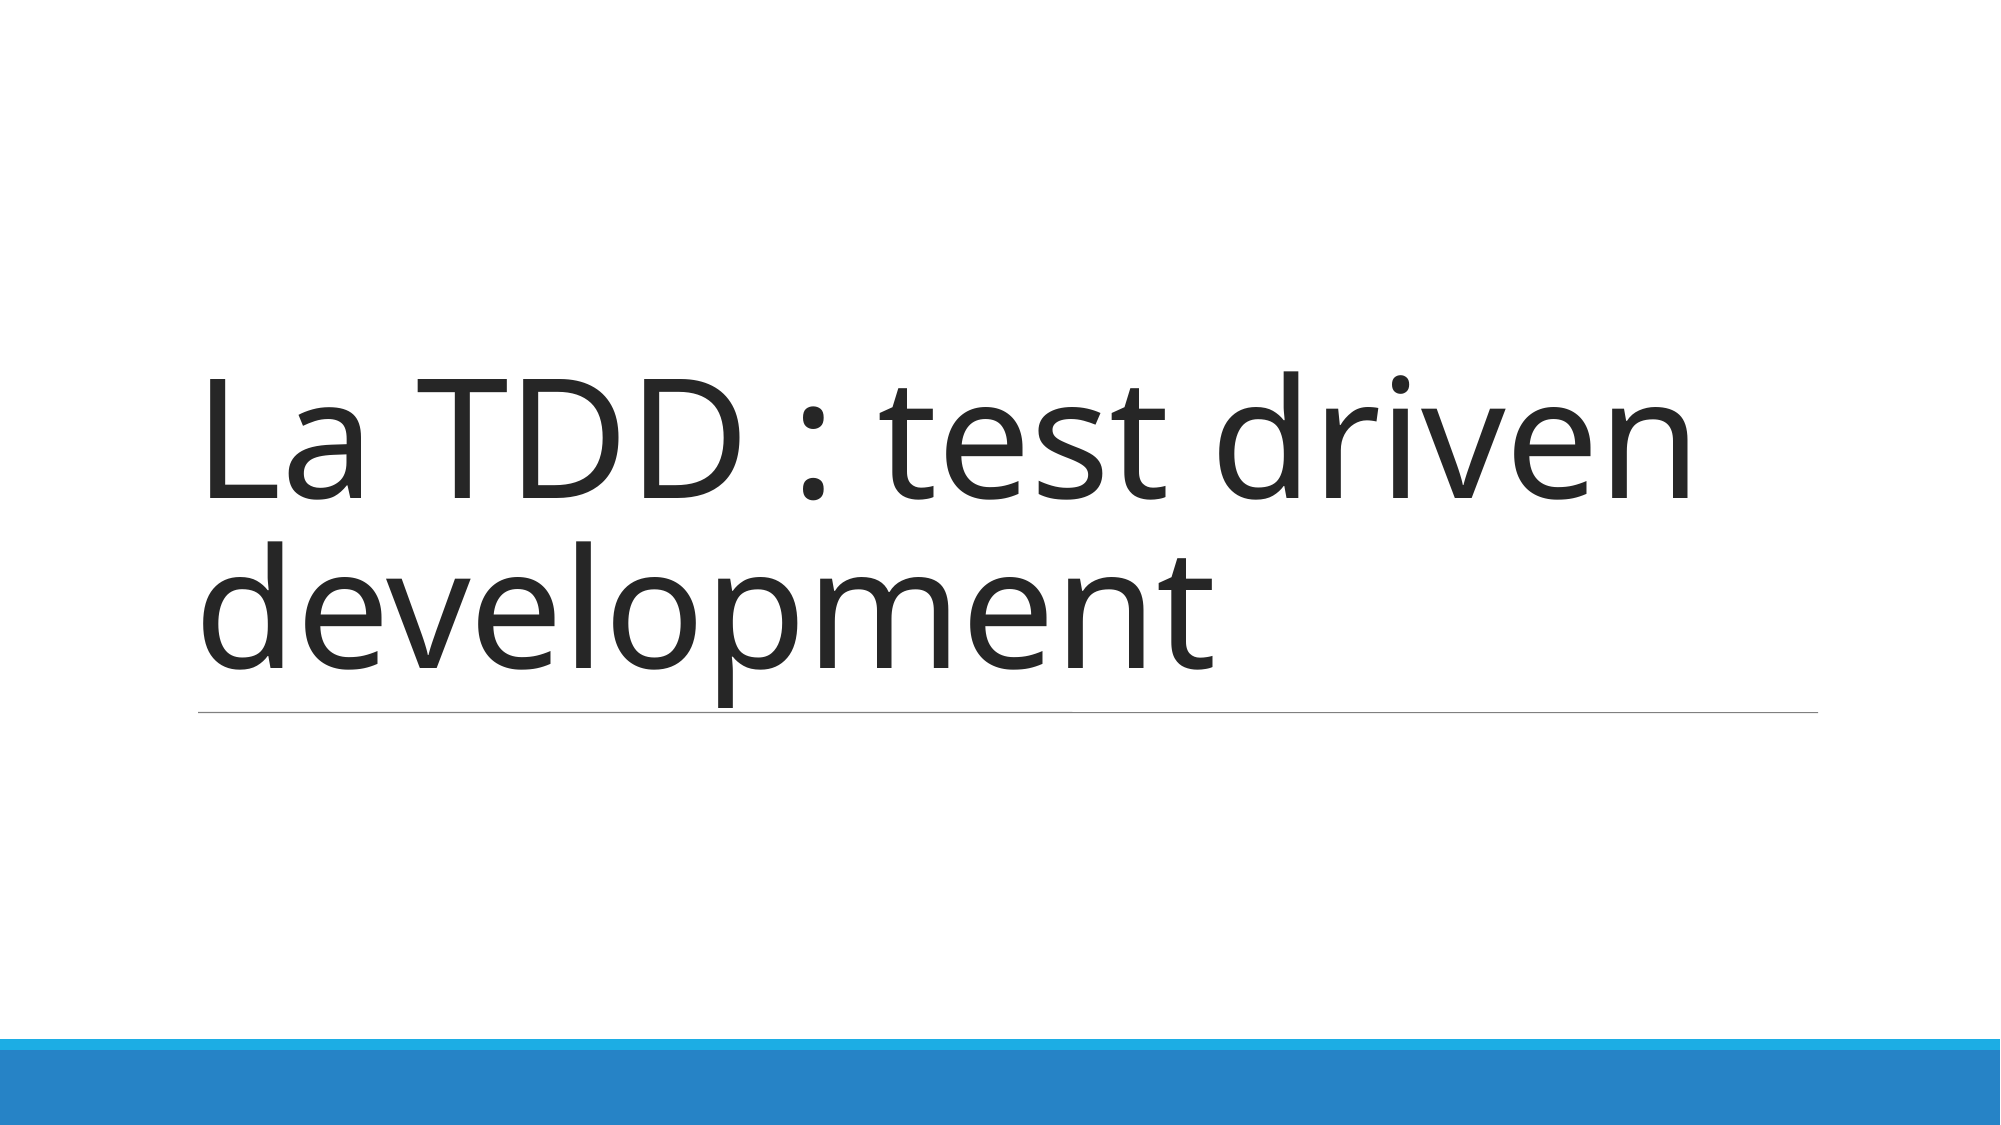

La TDD : test driven development
#